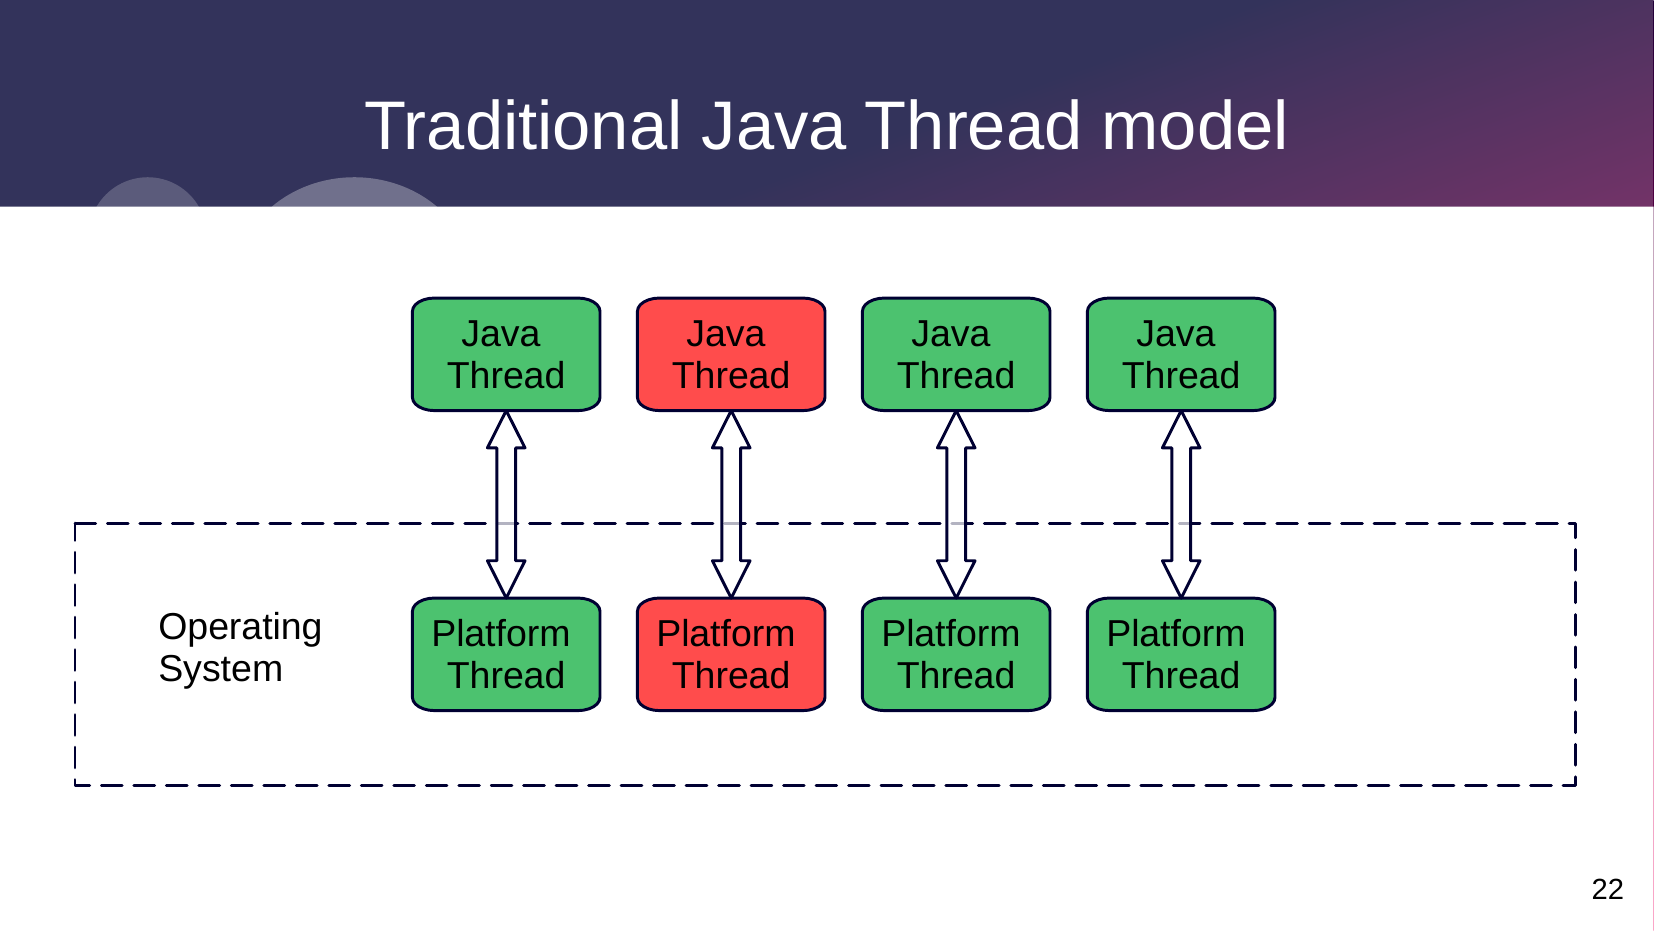

# Traditional Java Thread model
Java
Thread
Java
Thread
Java
Thread
Java
Thread
Operating
System
Platform
Thread
Platform
Thread
Platform
Thread
Platform
Thread